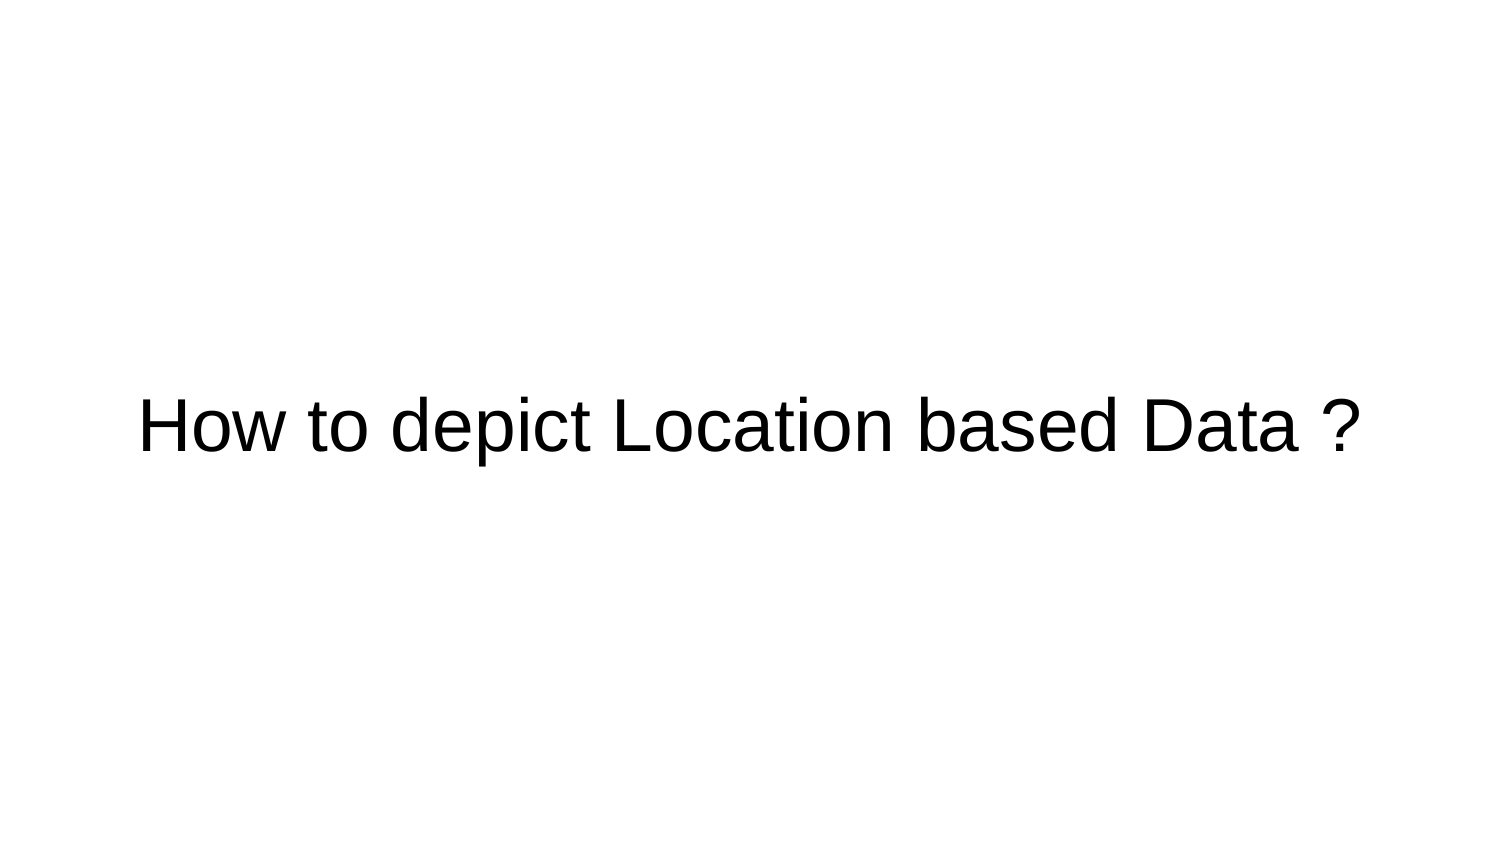

# How to depict Location based Data ?